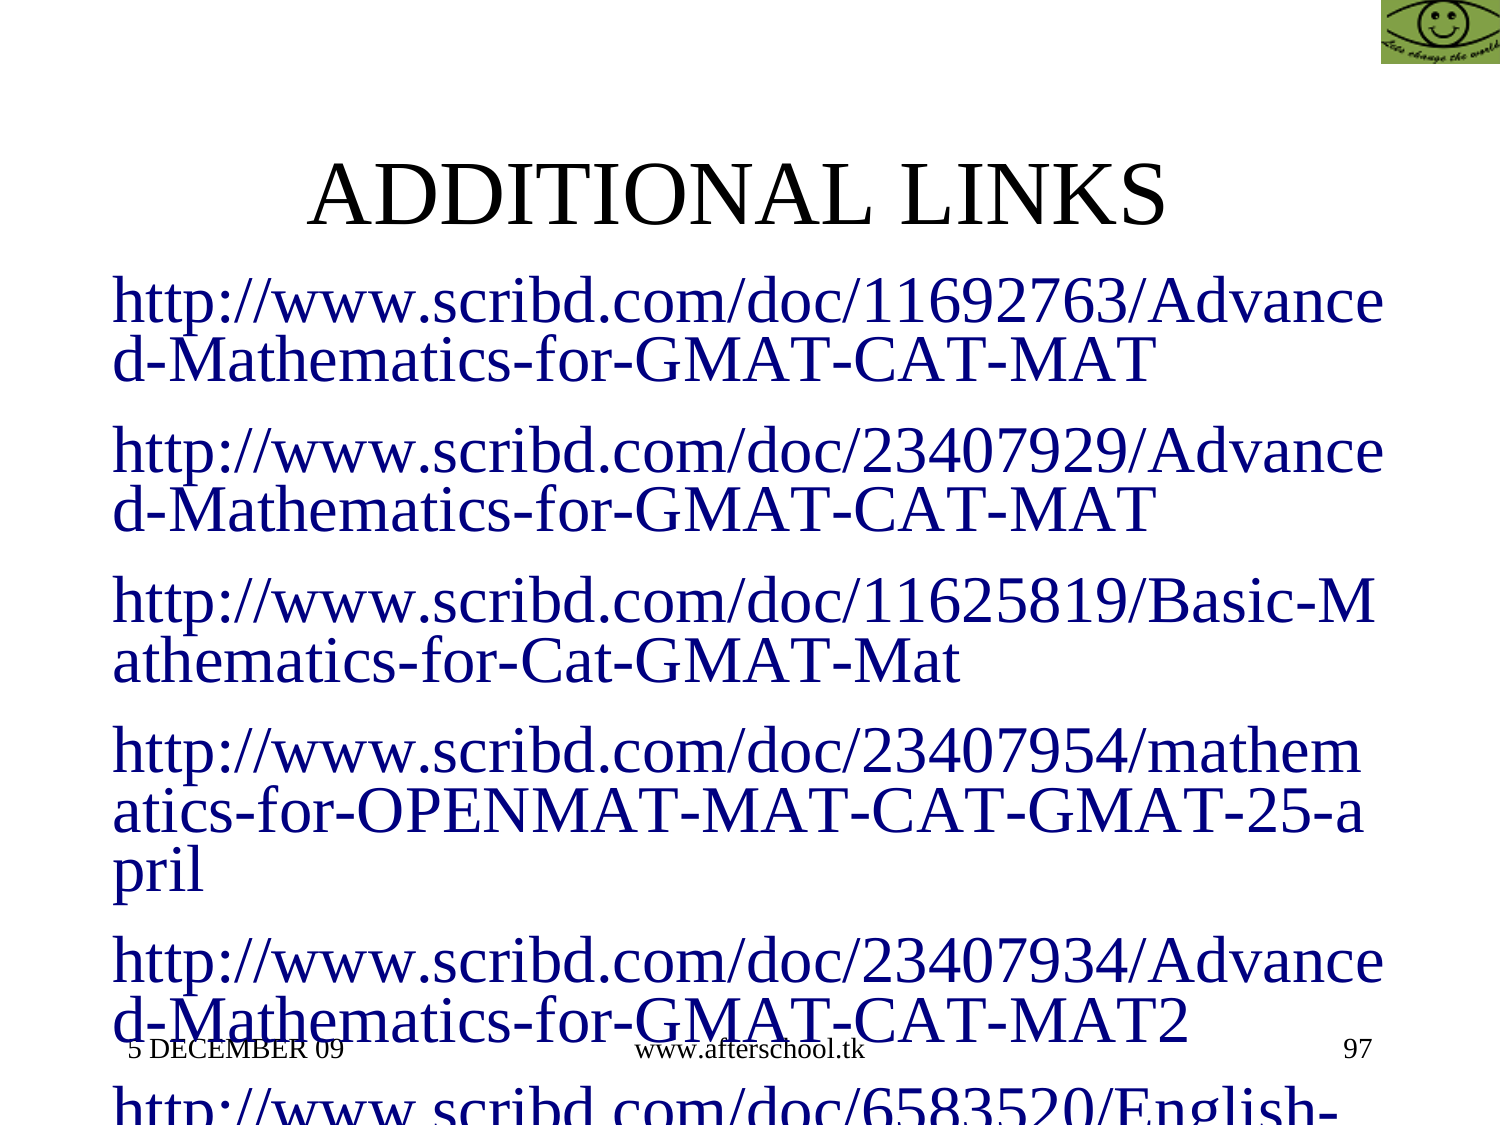

# ADDITIONAL LINKS
http://www.scribd.com/doc/11692763/Advanced-Mathematics-for-GMAT-CAT-MAT
http://www.scribd.com/doc/23407929/Advanced-Mathematics-for-GMAT-CAT-MAT
http://www.scribd.com/doc/11625819/Basic-Mathematics-for-Cat-GMAT-Mat
http://www.scribd.com/doc/23407954/mathematics-for-OPENMAT-MAT-CAT-GMAT-25-april
http://www.scribd.com/doc/23407934/Advanced-Mathematics-for-GMAT-CAT-MAT2
http://www.scribd.com/doc/6583520/English-Afterschoool-21-May-2
http://www.scribd.com/doc/23300964/Advanced-Mathematics-for-GMAT-CAT-MAT2
http://www.scribd.com/doc/23407945/MATHEMATICS-FOR-ATMA-CAT-MAT-GMAT-BANK-PO-GRE
MFI Seminar Jain PG College
AFTERSCHOOOL centre for social entrepreneurship
97